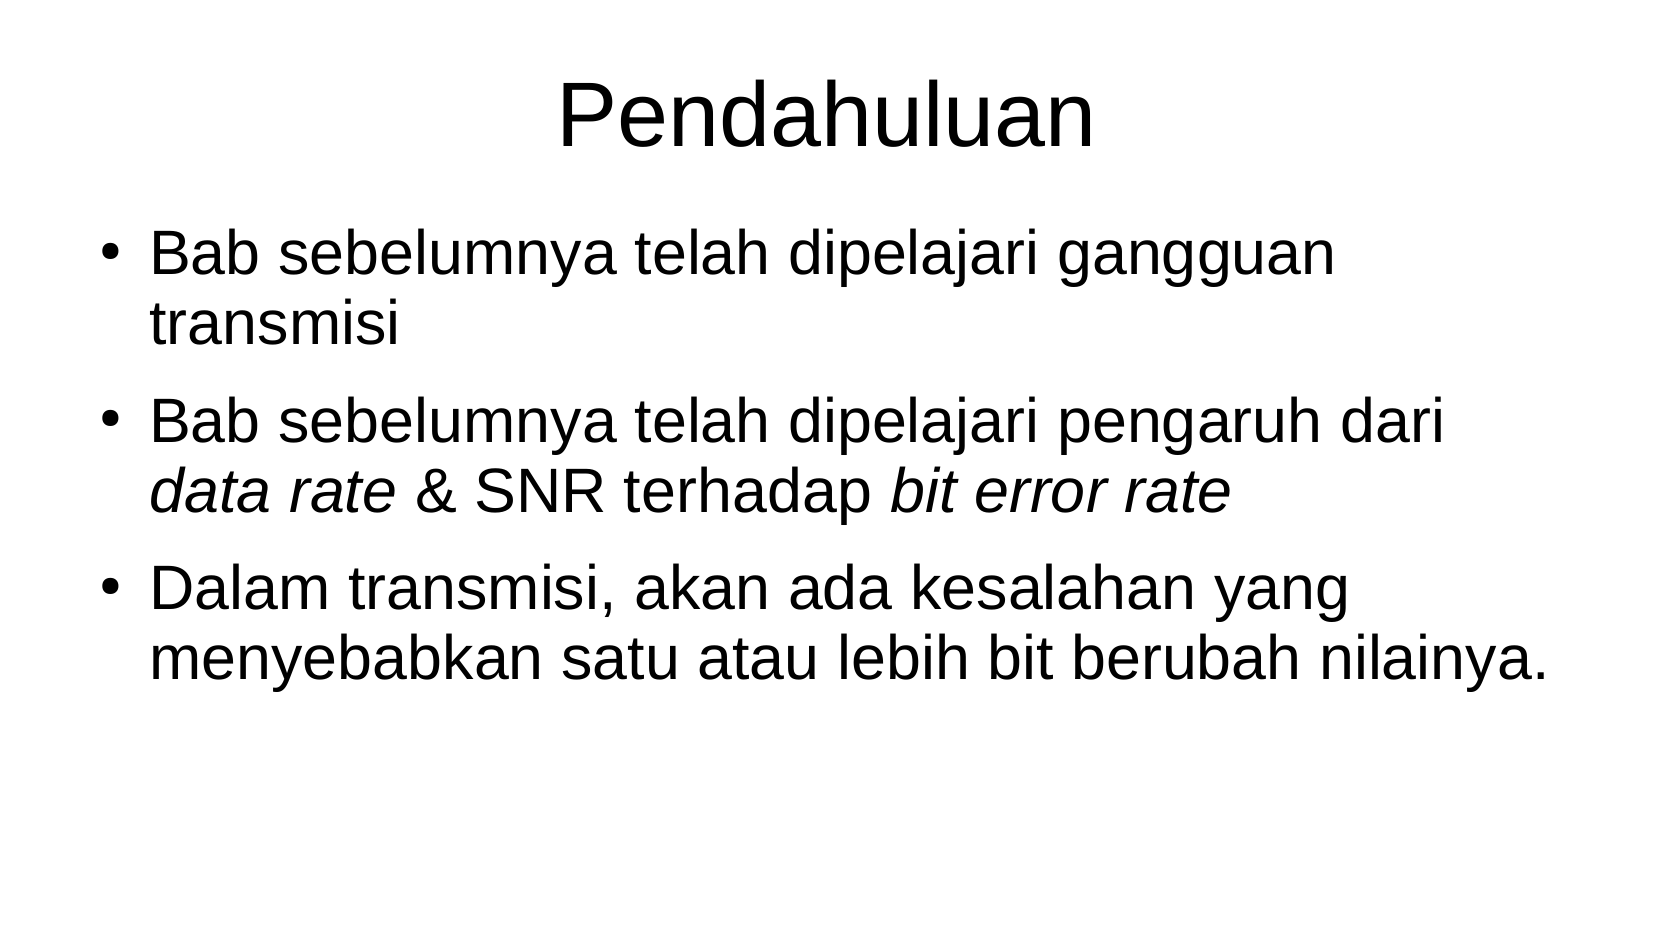

# Pendahuluan
Bab sebelumnya telah dipelajari gangguan transmisi
Bab sebelumnya telah dipelajari pengaruh dari data rate & SNR terhadap bit error rate
Dalam transmisi, akan ada kesalahan yang menyebabkan satu atau lebih bit berubah nilainya.